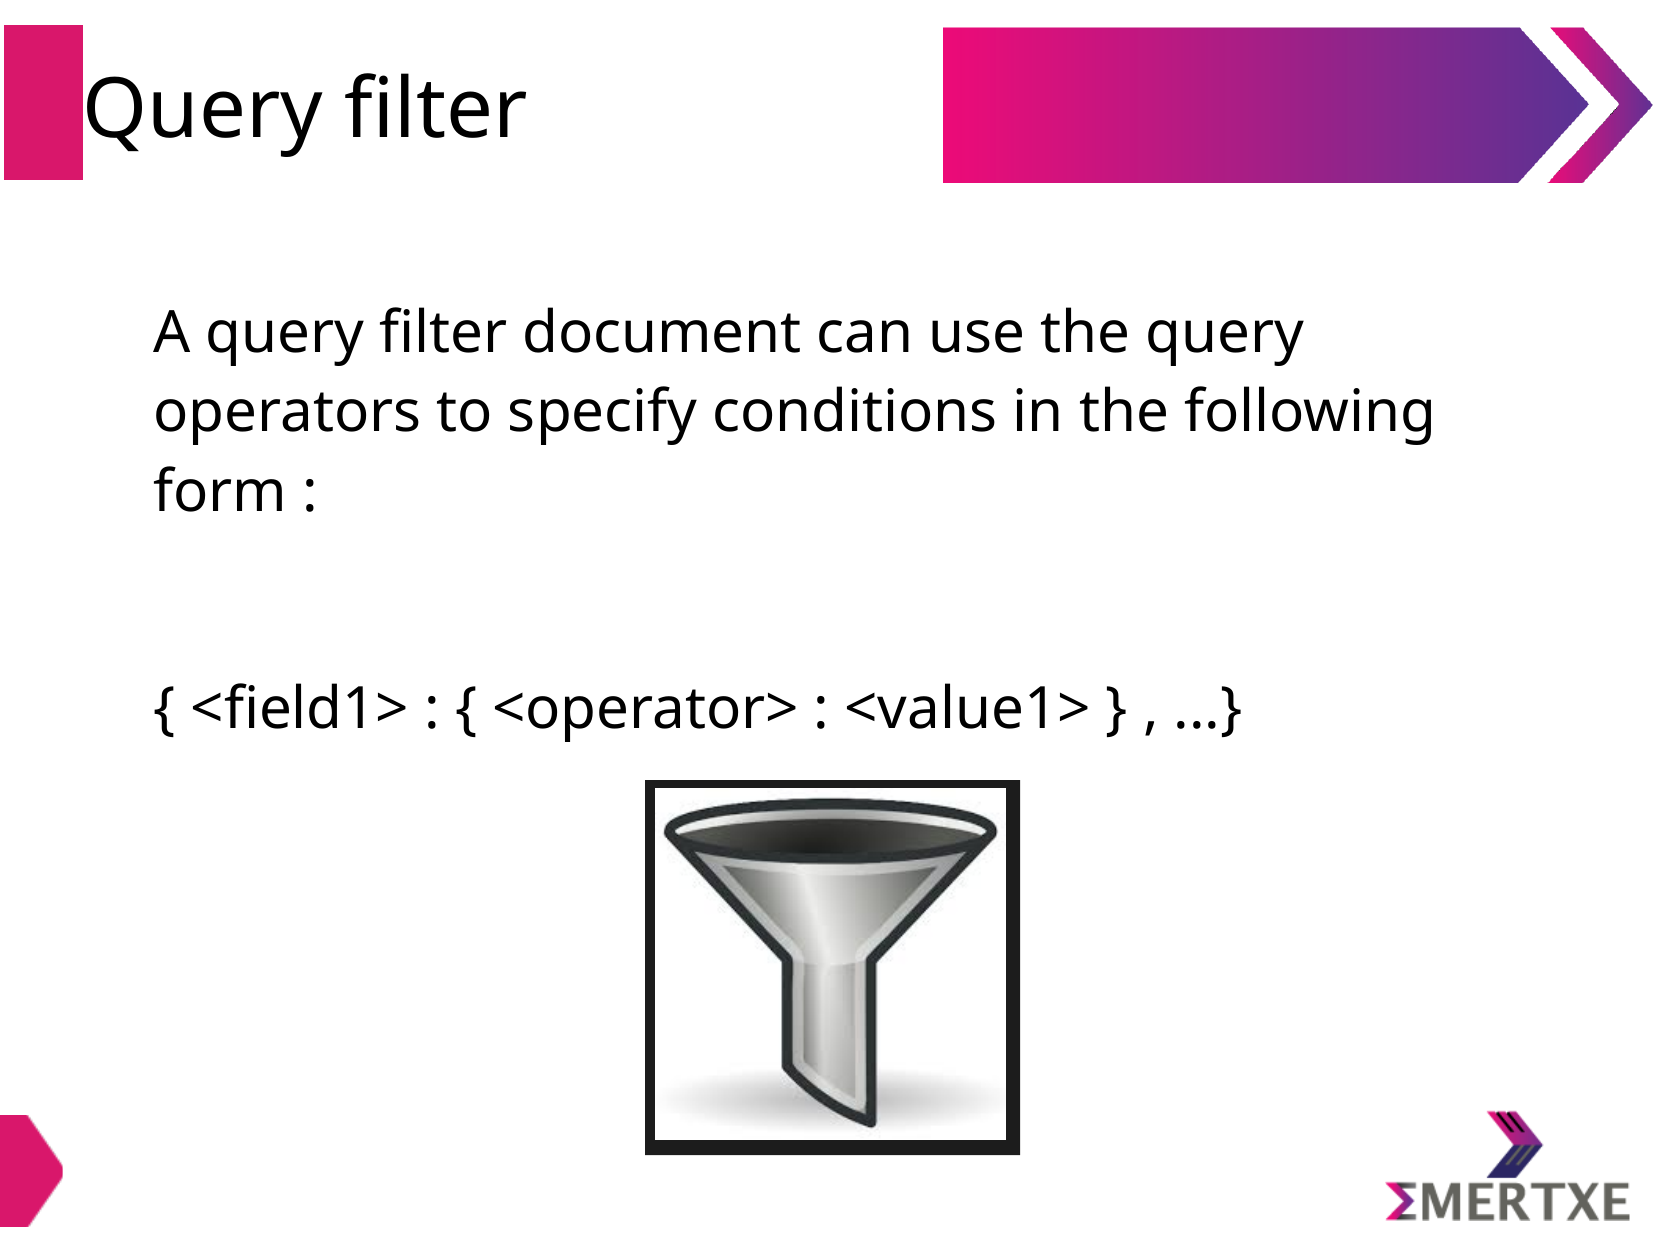

# Query filter
A query filter document can use the query operators to specify conditions in the following form :
{ <field1> : { <operator> : <value1> } , ...}